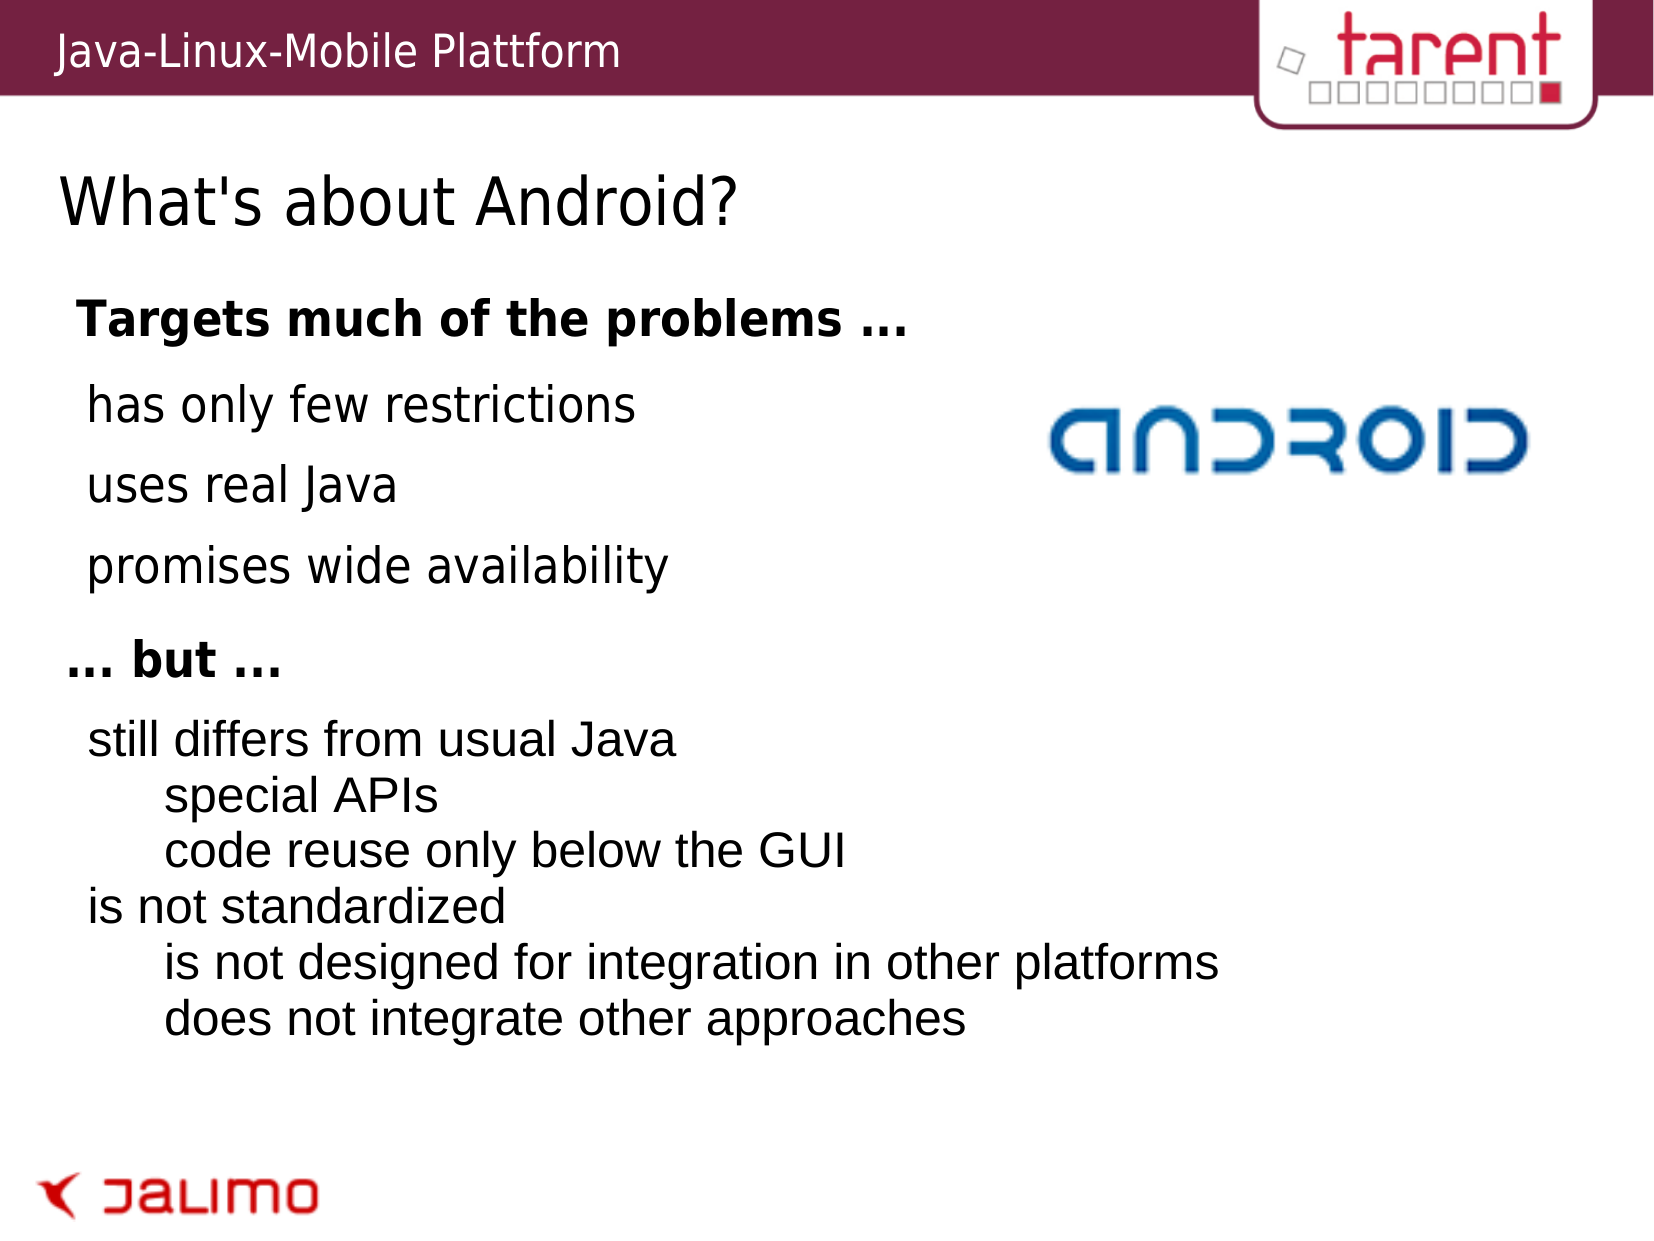

# What's about Android?
Targets much of the problems ...
has only few restrictions
uses real Java
promises wide availability
... but ...
still differs from usual Java
special APIs
code reuse only below the GUI
is not standardized
is not designed for integration in other platforms
does not integrate other approaches